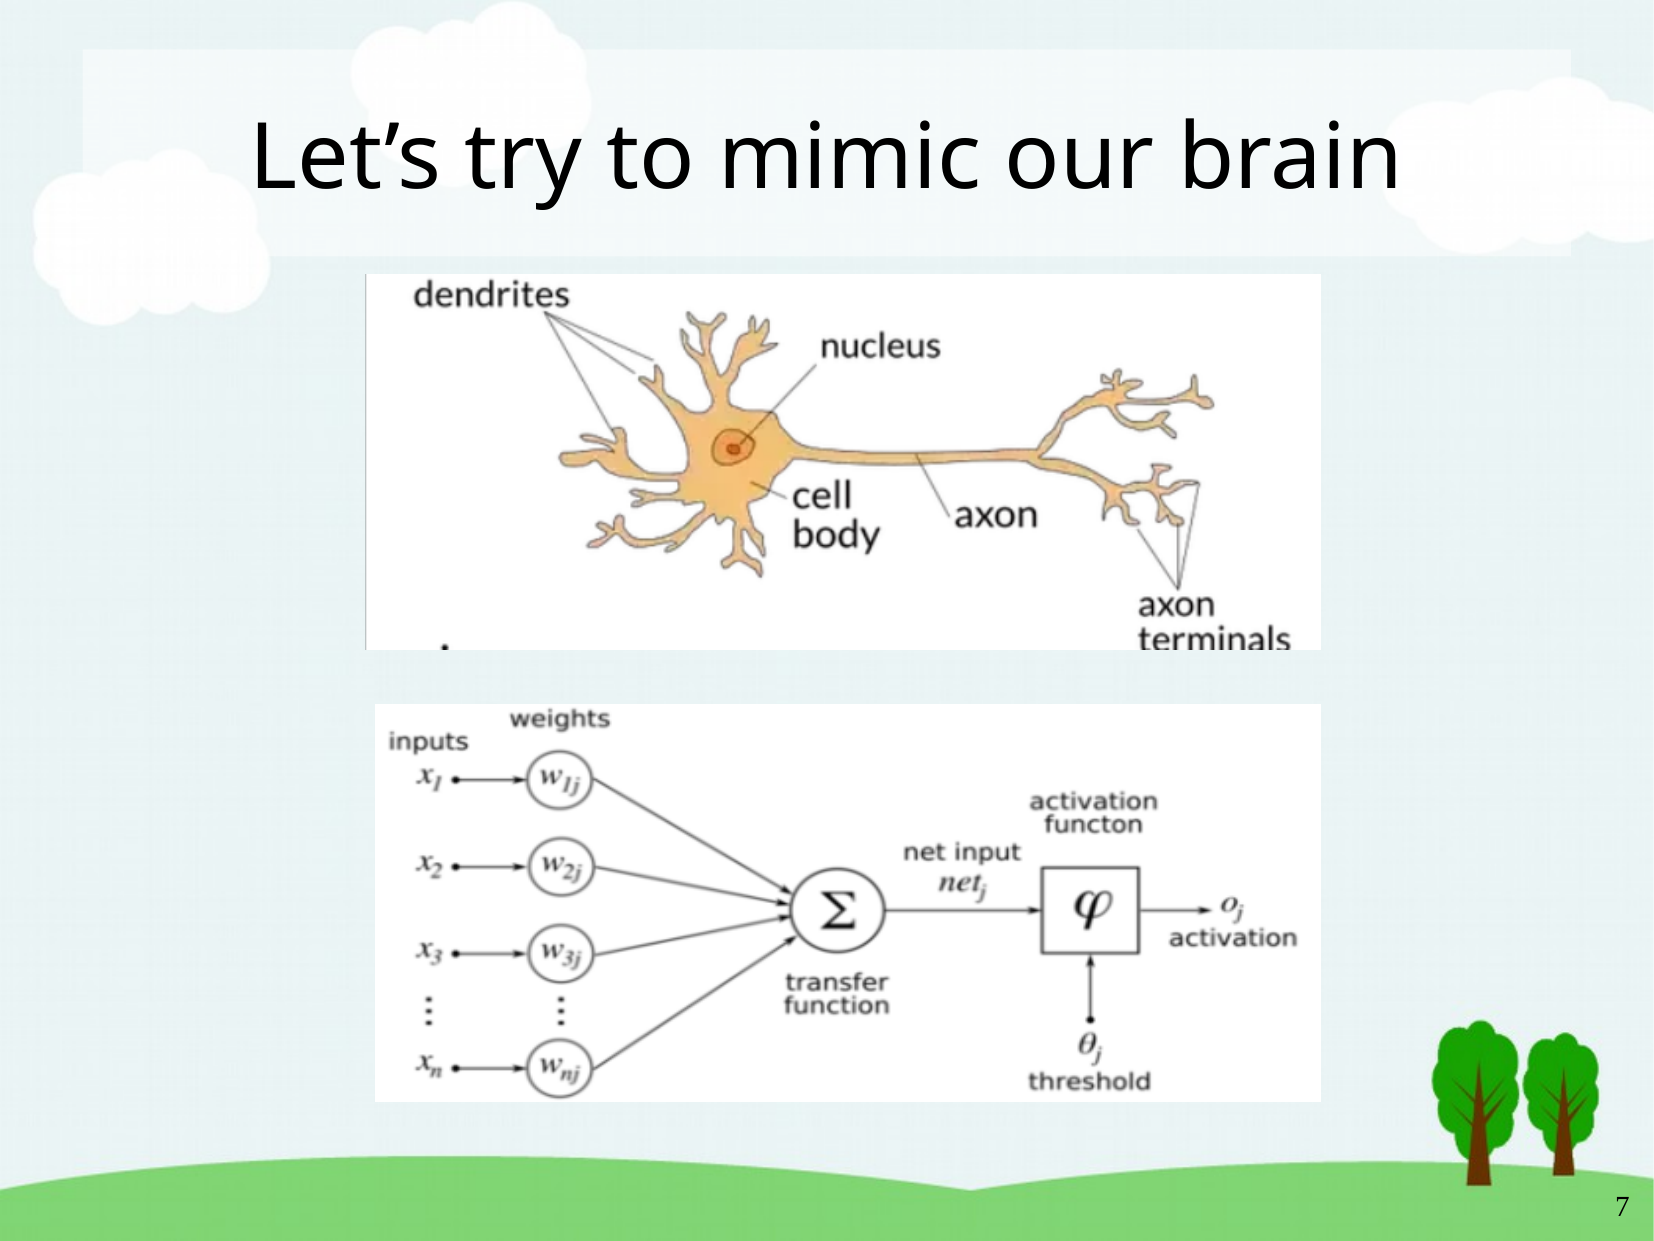

# Let’s try to mimic our brain
7